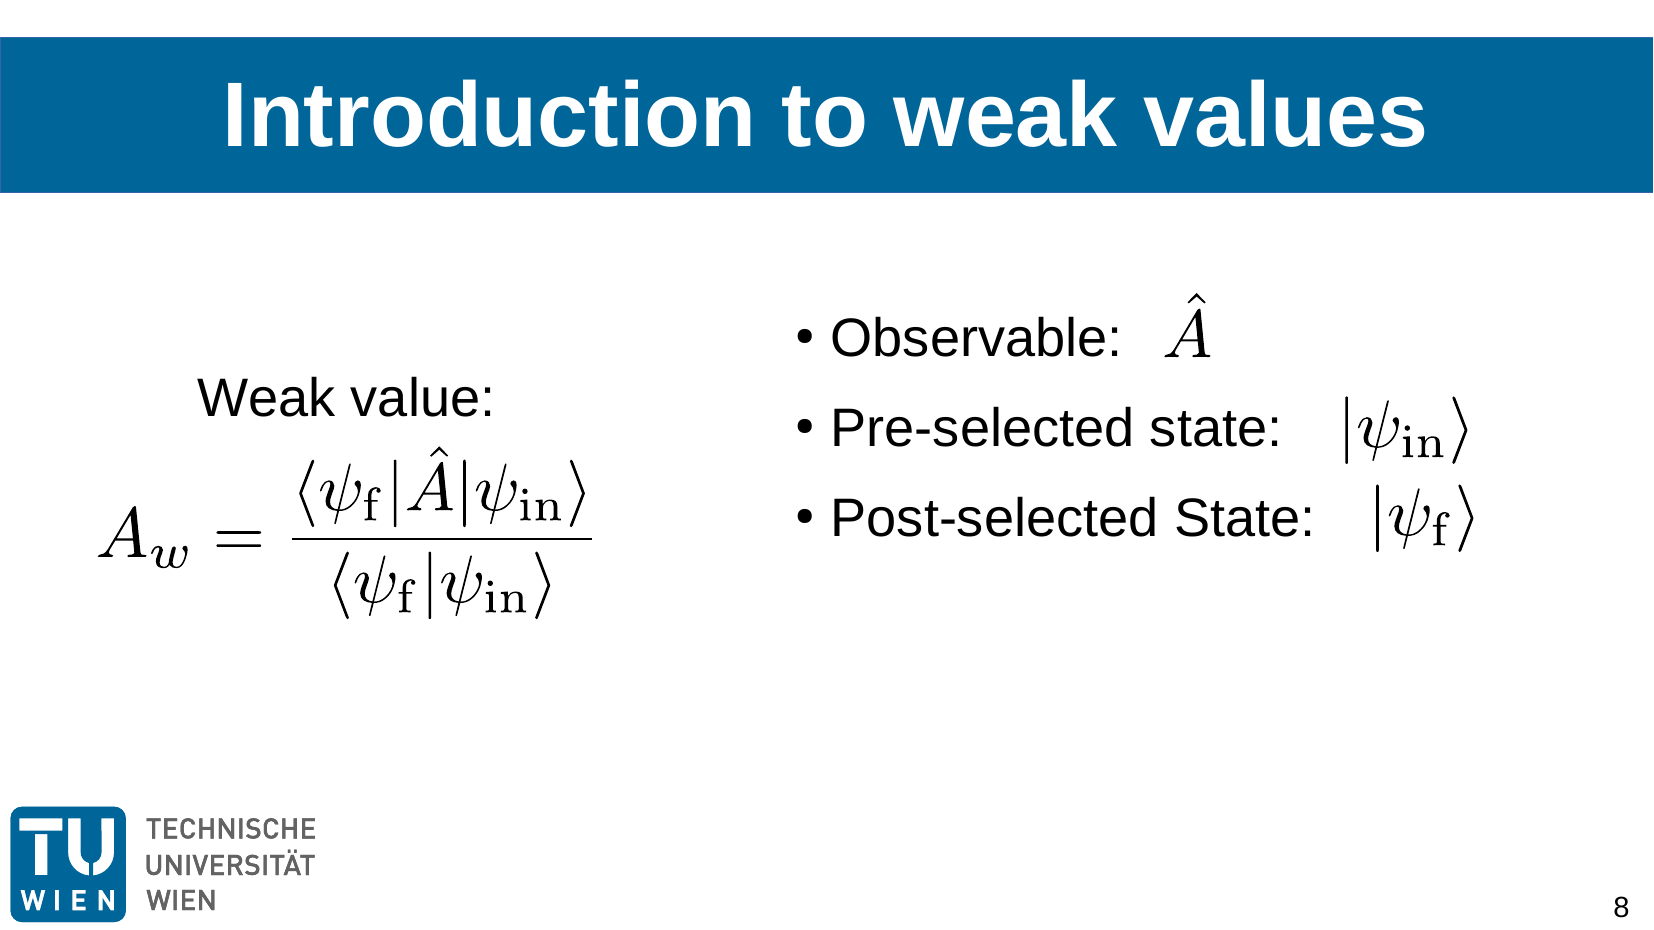

# Introduction to weak values
Observable:
Pre-selected state:
Post-selected State:
Weak value: